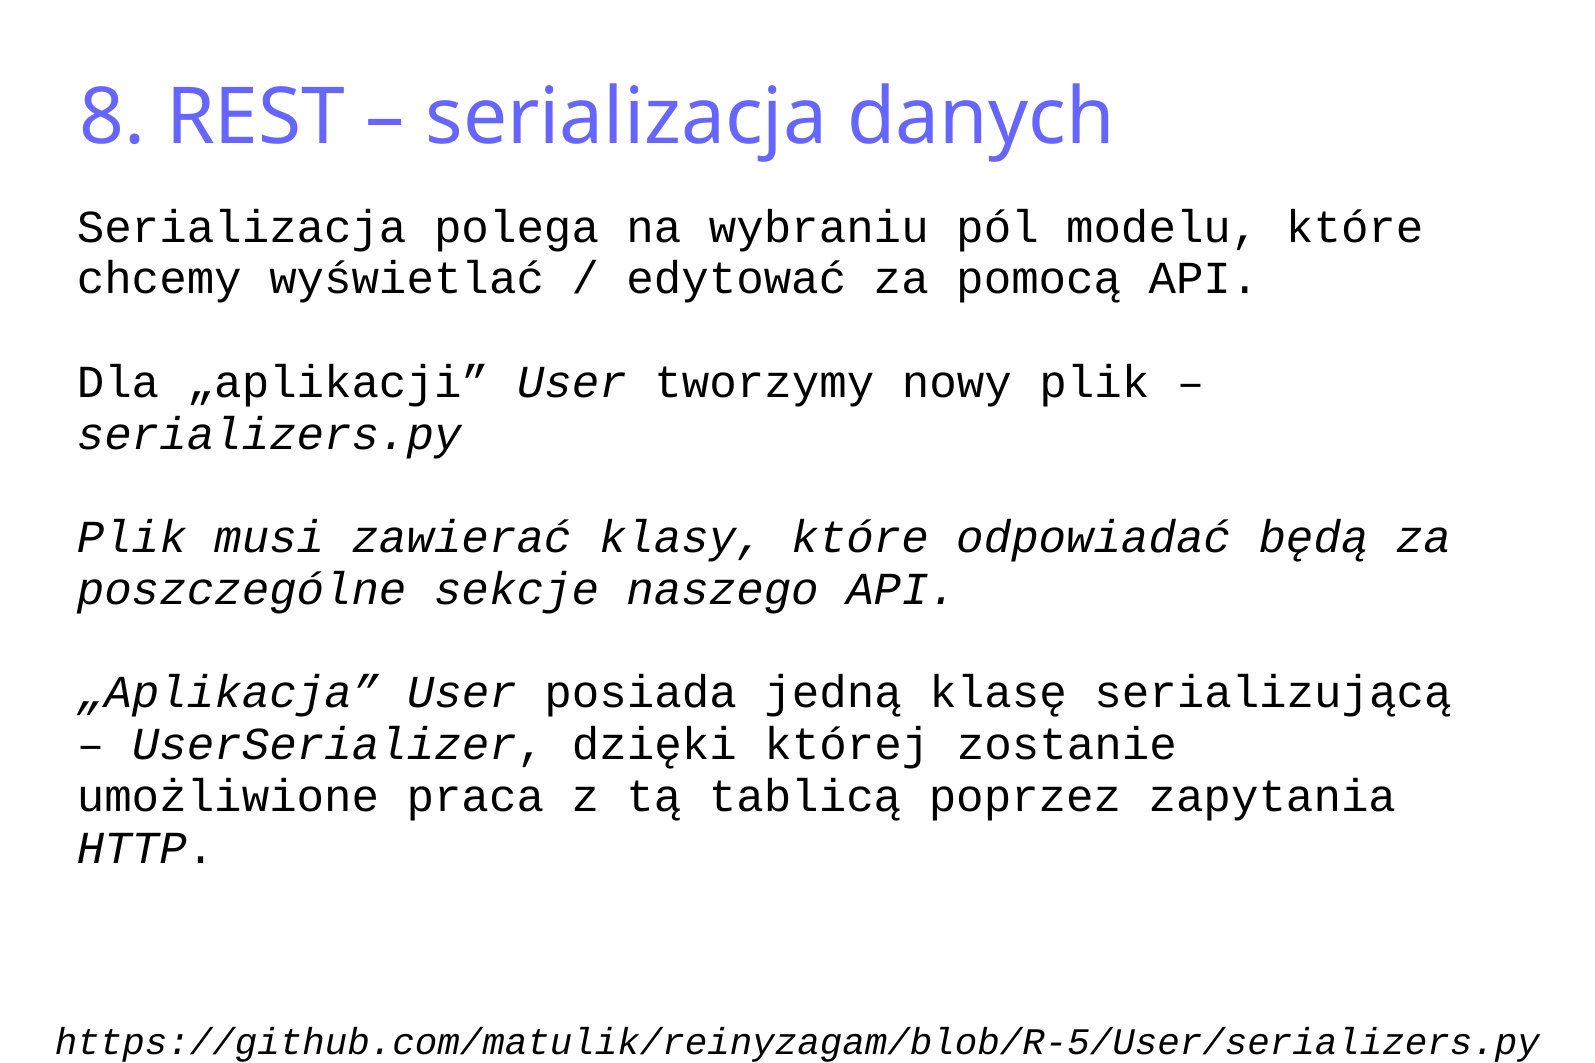

# 8. REST – serializacja danych
Serializacja polega na wybraniu pól modelu, które chcemy wyświetlać / edytować za pomocą API.
Dla „aplikacji” User tworzymy nowy plik – serializers.py
Plik musi zawierać klasy, które odpowiadać będą za poszczególne sekcje naszego API.
„Aplikacja” User posiada jedną klasę serializującą – UserSerializer, dzięki której zostanie umożliwione praca z tą tablicą poprzez zapytania HTTP.
https://github.com/matulik/reinyzagam/blob/R-5/User/serializers.py